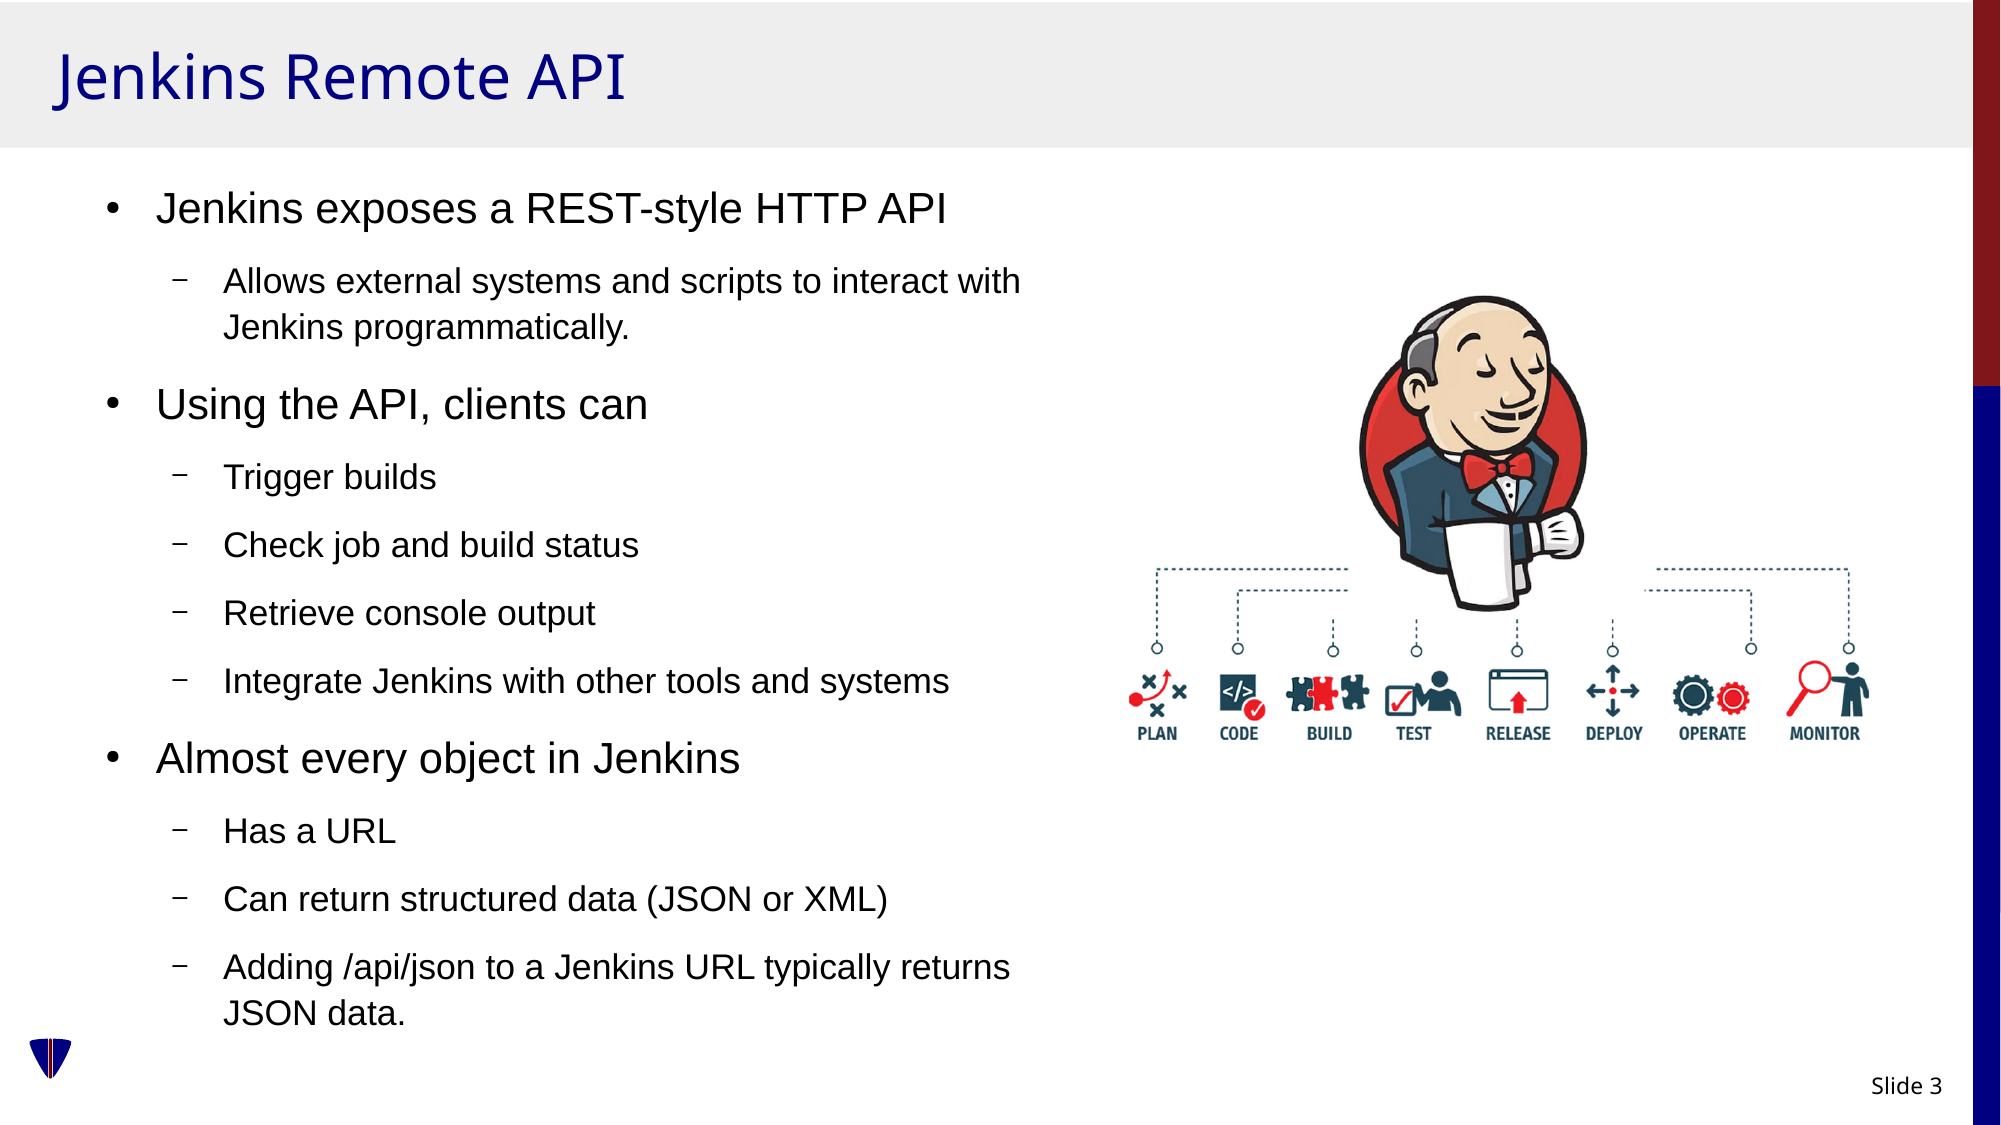

# Jenkins Remote API
Jenkins exposes a REST-style HTTP API
Allows external systems and scripts to interact with Jenkins programmatically.
Using the API, clients can
Trigger builds
Check job and build status
Retrieve console output
Integrate Jenkins with other tools and systems
Almost every object in Jenkins
Has a URL
Can return structured data (JSON or XML)
Adding /api/json to a Jenkins URL typically returns JSON data.